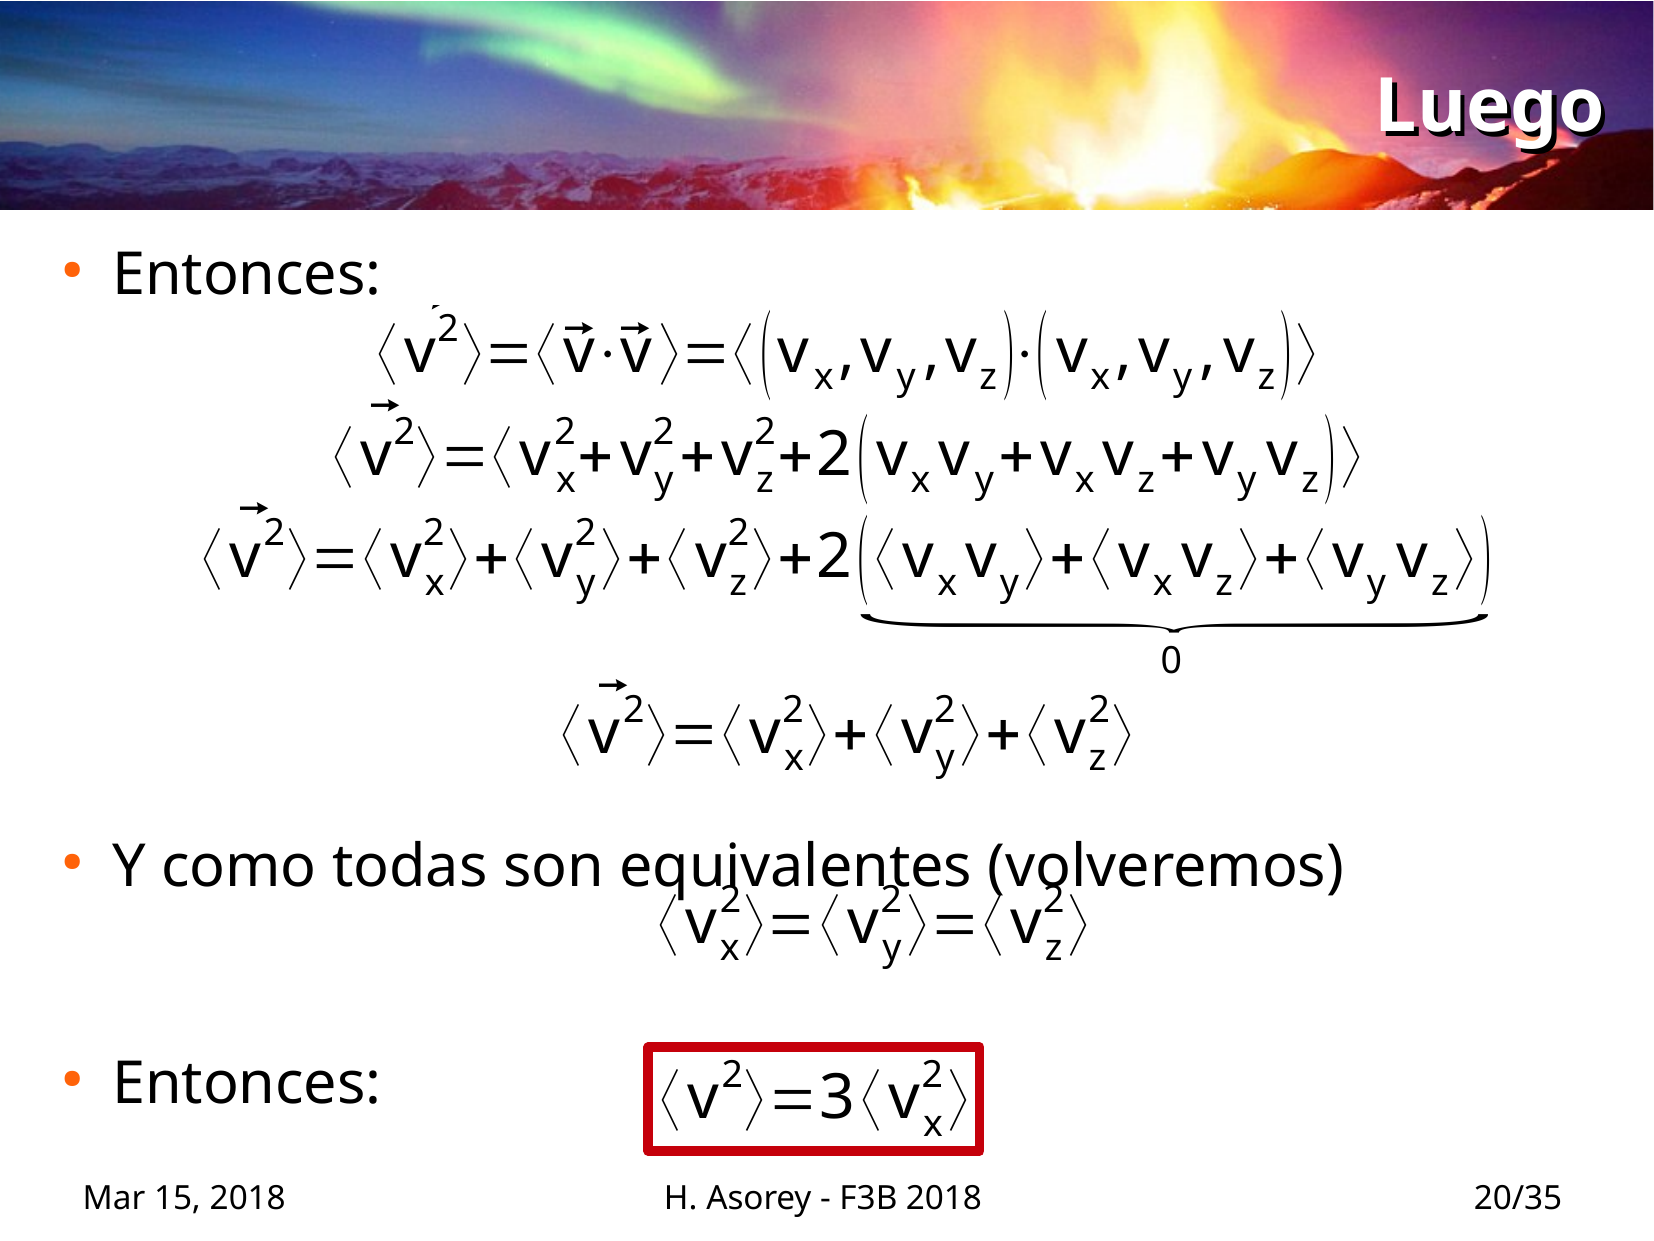

# Luego
Entonces:
Y como todas son equivalentes (volveremos)
Entonces:
Mar 15, 2018
H. Asorey - F3B 2018
20